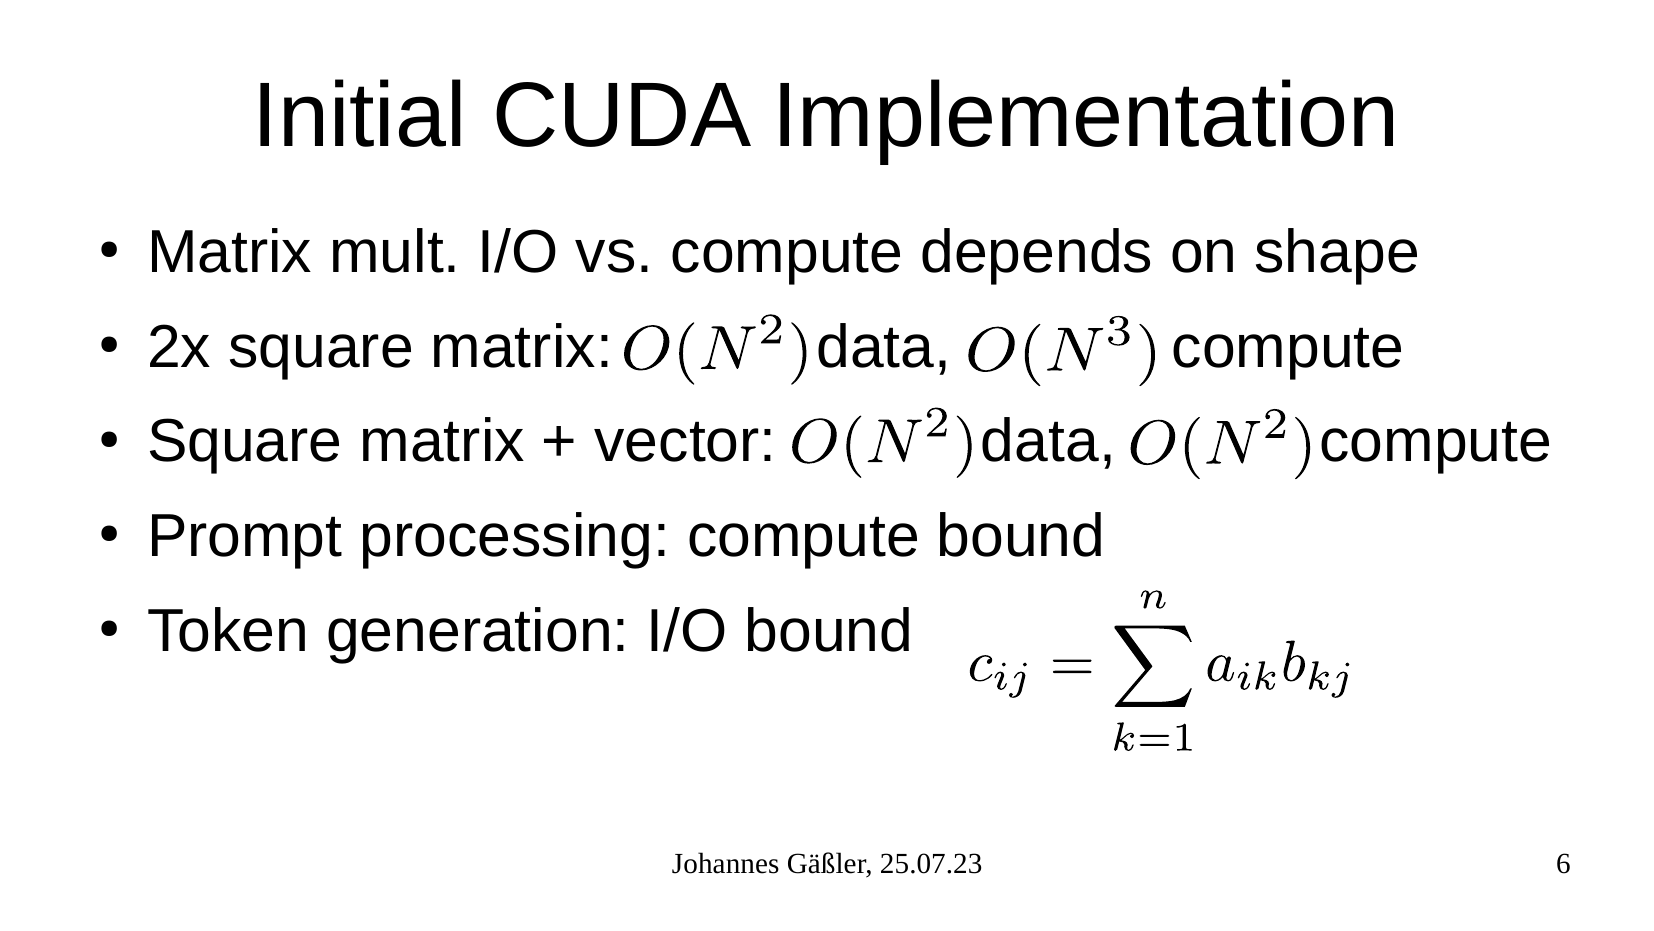

# Initial CUDA Implementation
Matrix mult. I/O vs. compute depends on shape
2x square matrix: data, compute
Square matrix + vector: data, compute
Prompt processing: compute bound
Token generation: I/O bound
Johannes Gäßler, 25.07.23
6